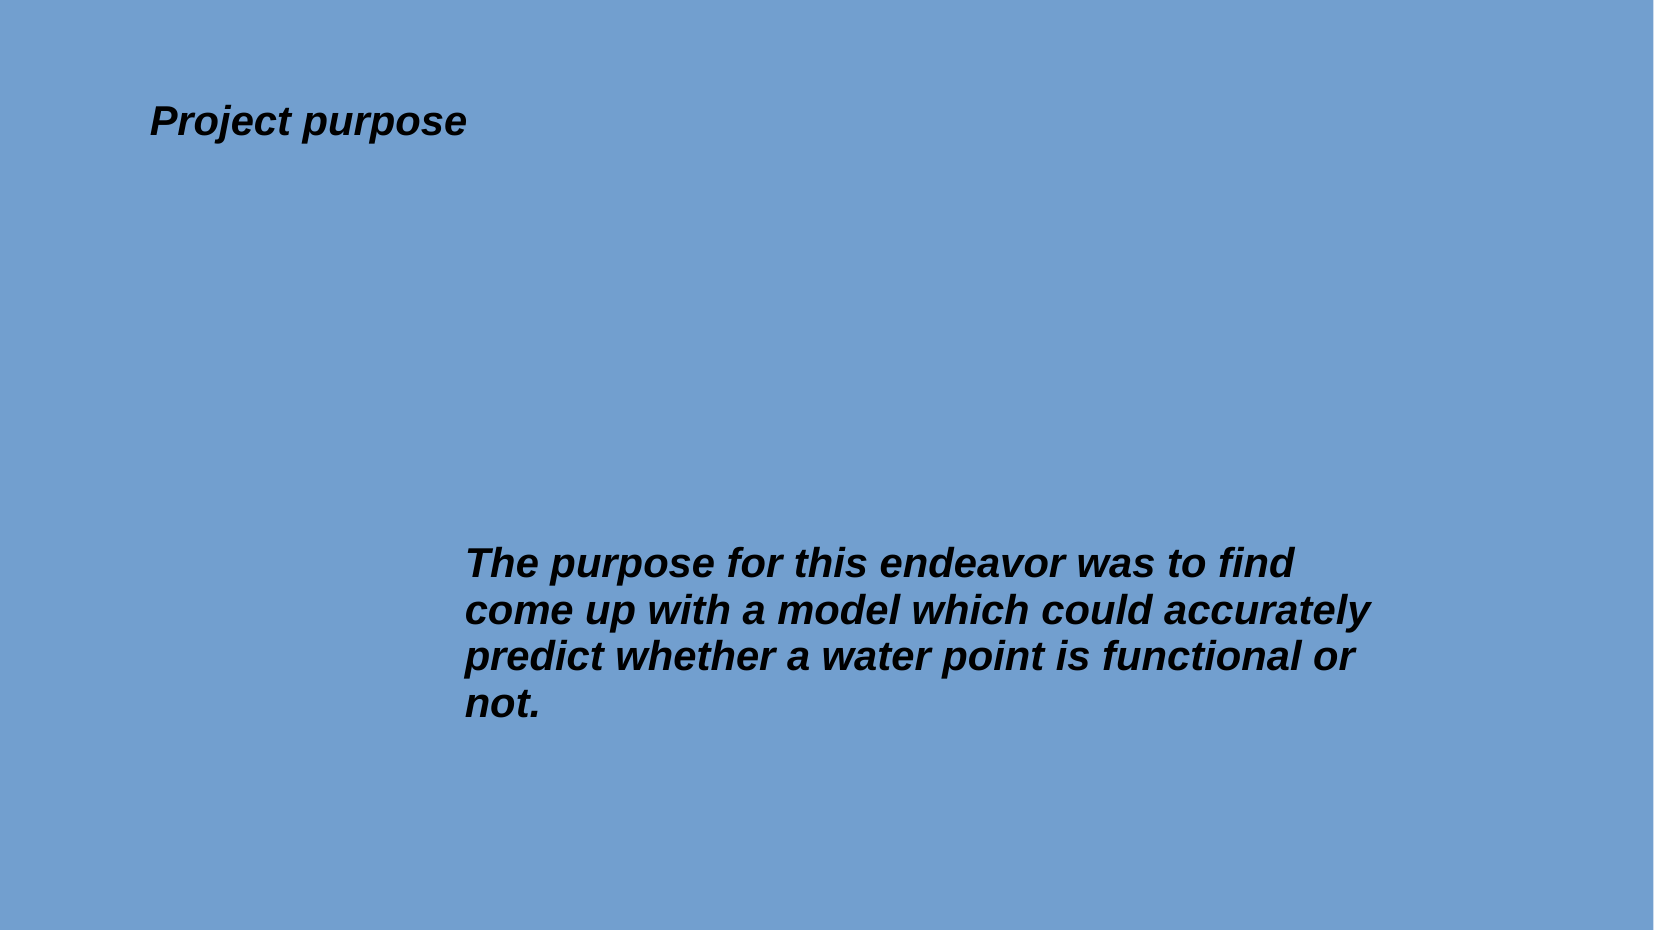

Project purpose
The purpose for this endeavor was to find come up with a model which could accurately predict whether a water point is functional or not.